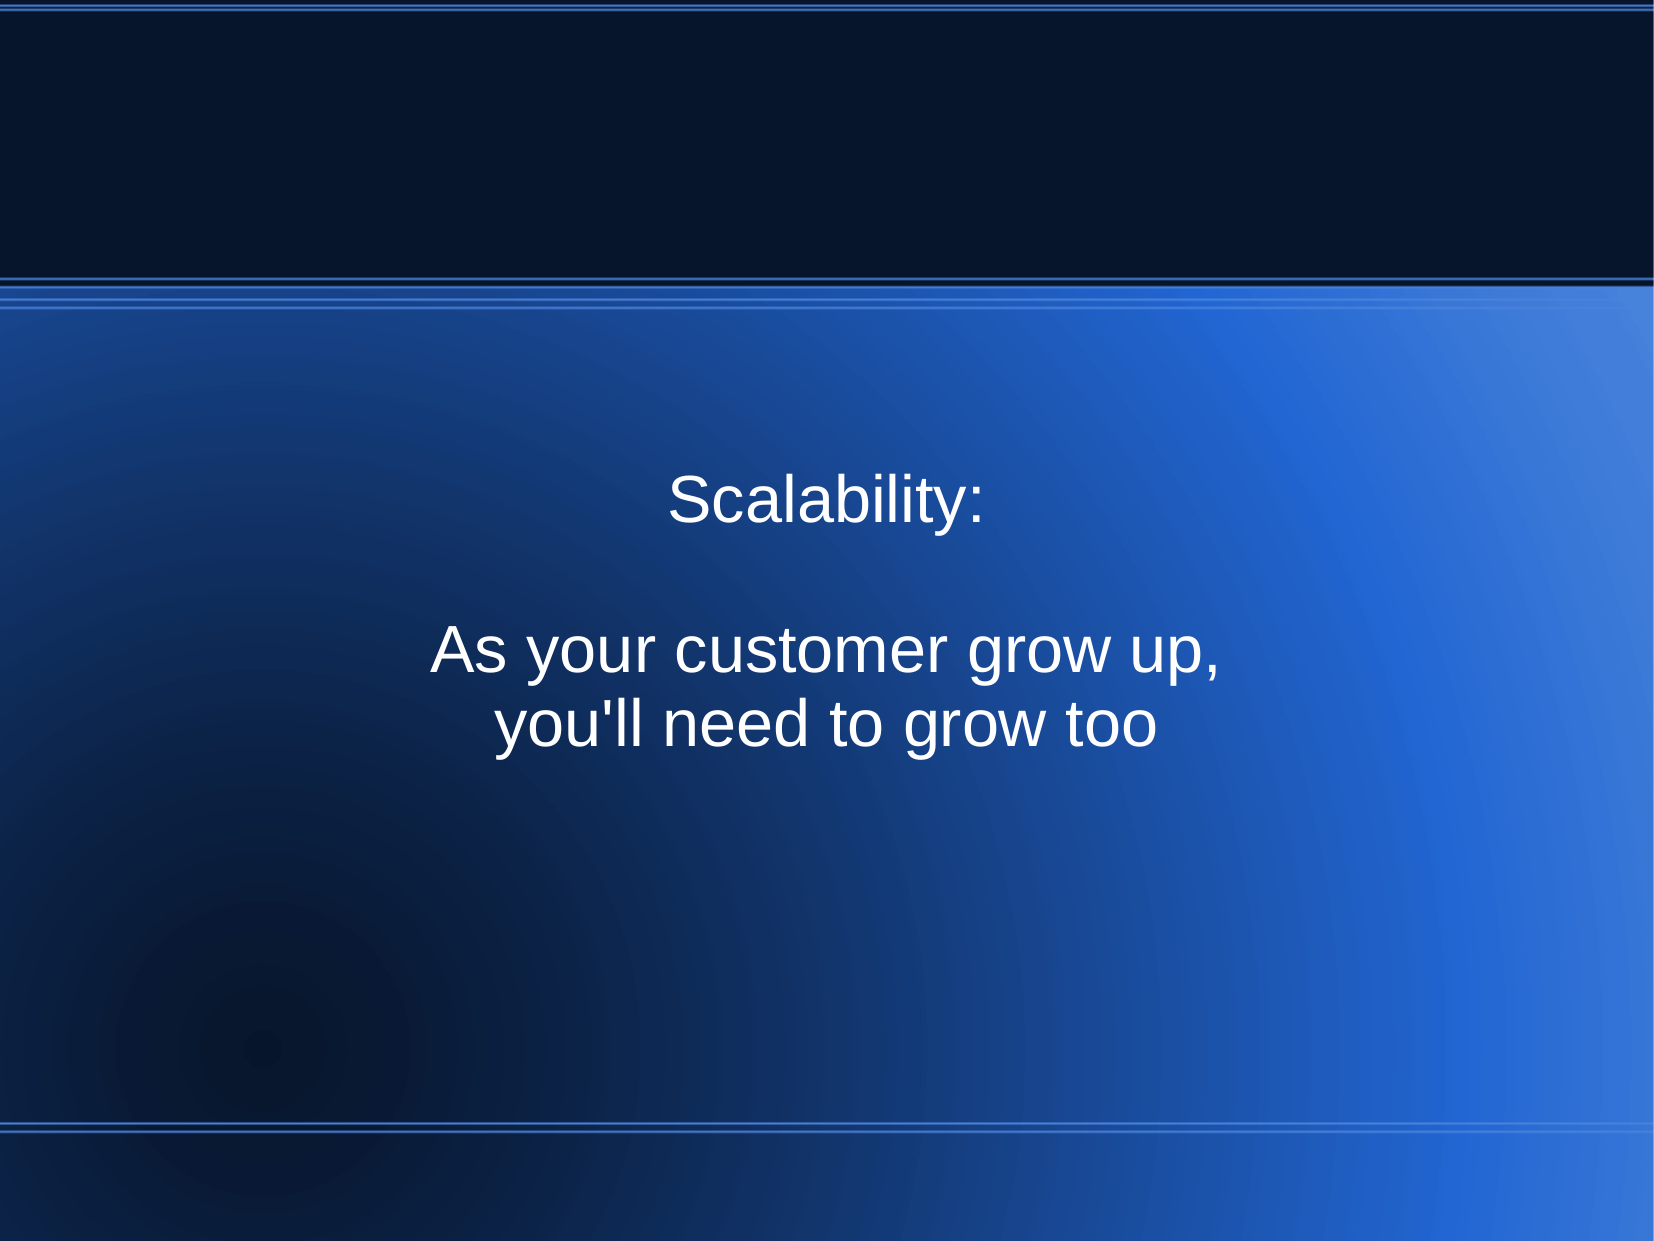

# Scalability:
As your customer grow up,
you'll need to grow too